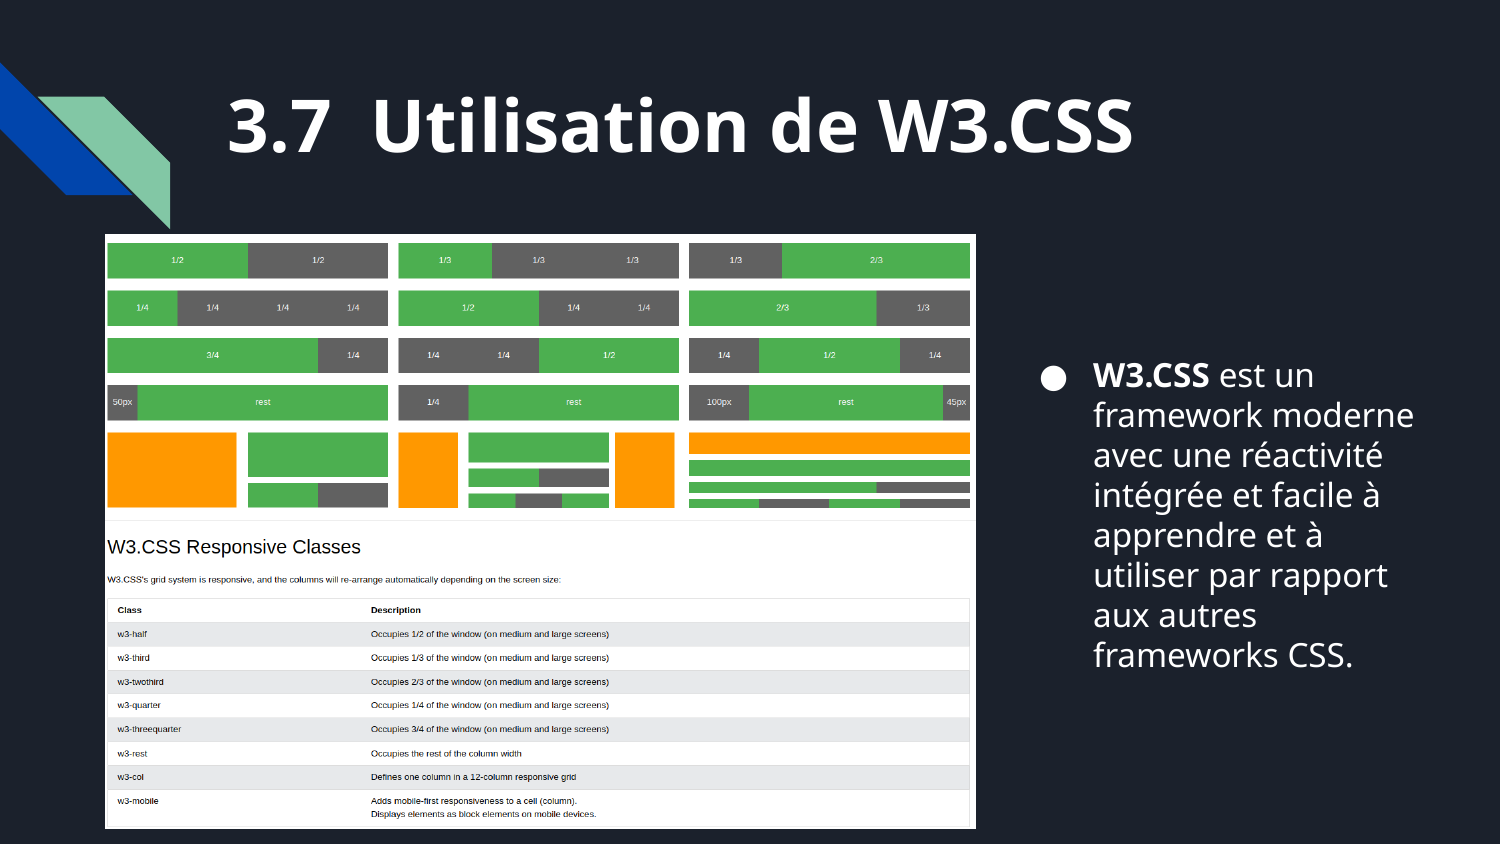

# 3.7 Utilisation de W3.CSS
W3.CSS est un framework moderne avec une réactivité intégrée et facile à apprendre et à utiliser par rapport aux autres frameworks CSS.